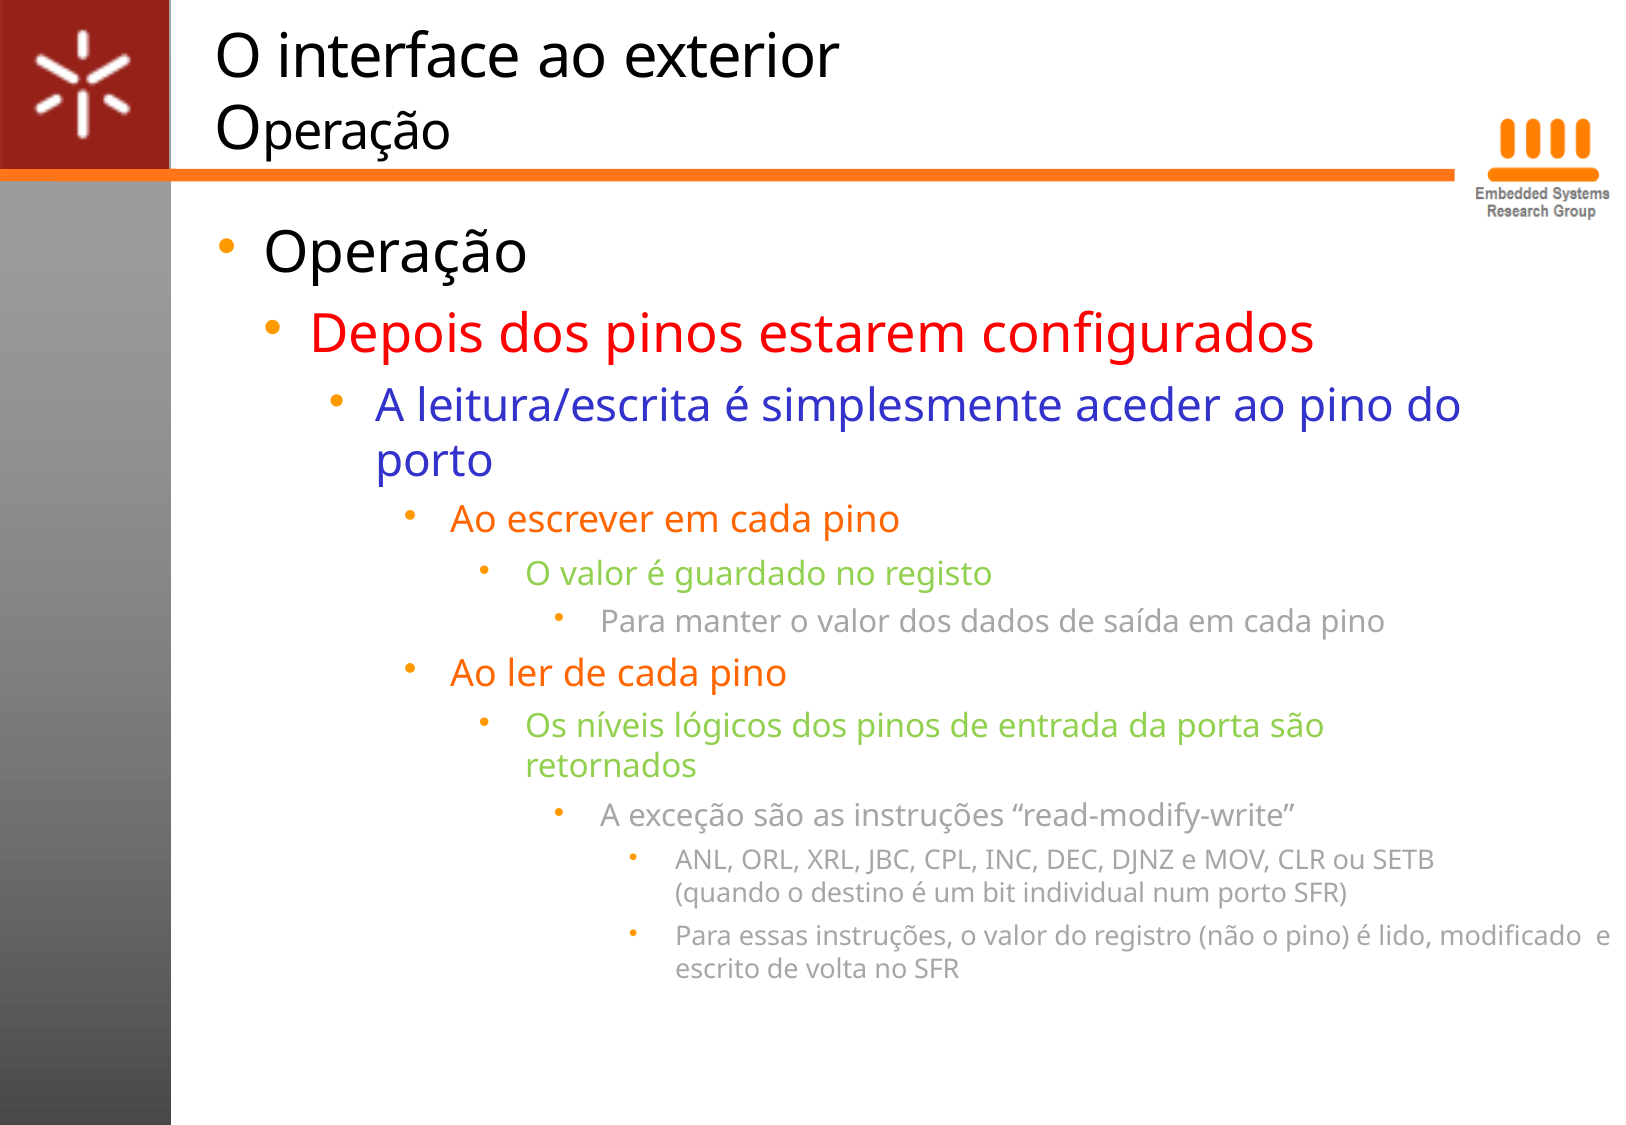

# O interface ao exterior Operação
Operação
Depois dos pinos estarem configurados
A leitura/escrita é simplesmente aceder ao pino do porto
Ao escrever em cada pino
O valor é guardado no registo
Para manter o valor dos dados de saída em cada pino
Ao ler de cada pino
Os níveis lógicos dos pinos de entrada da porta são retornados
A exceção são as instruções “read-modify-write”
ANL, ORL, XRL, JBC, CPL, INC, DEC, DJNZ e MOV, CLR ou SETB (quando o destino é um bit individual num porto SFR)
Para essas instruções, o valor do registro (não o pino) é lido, modificado e escrito de volta no SFR